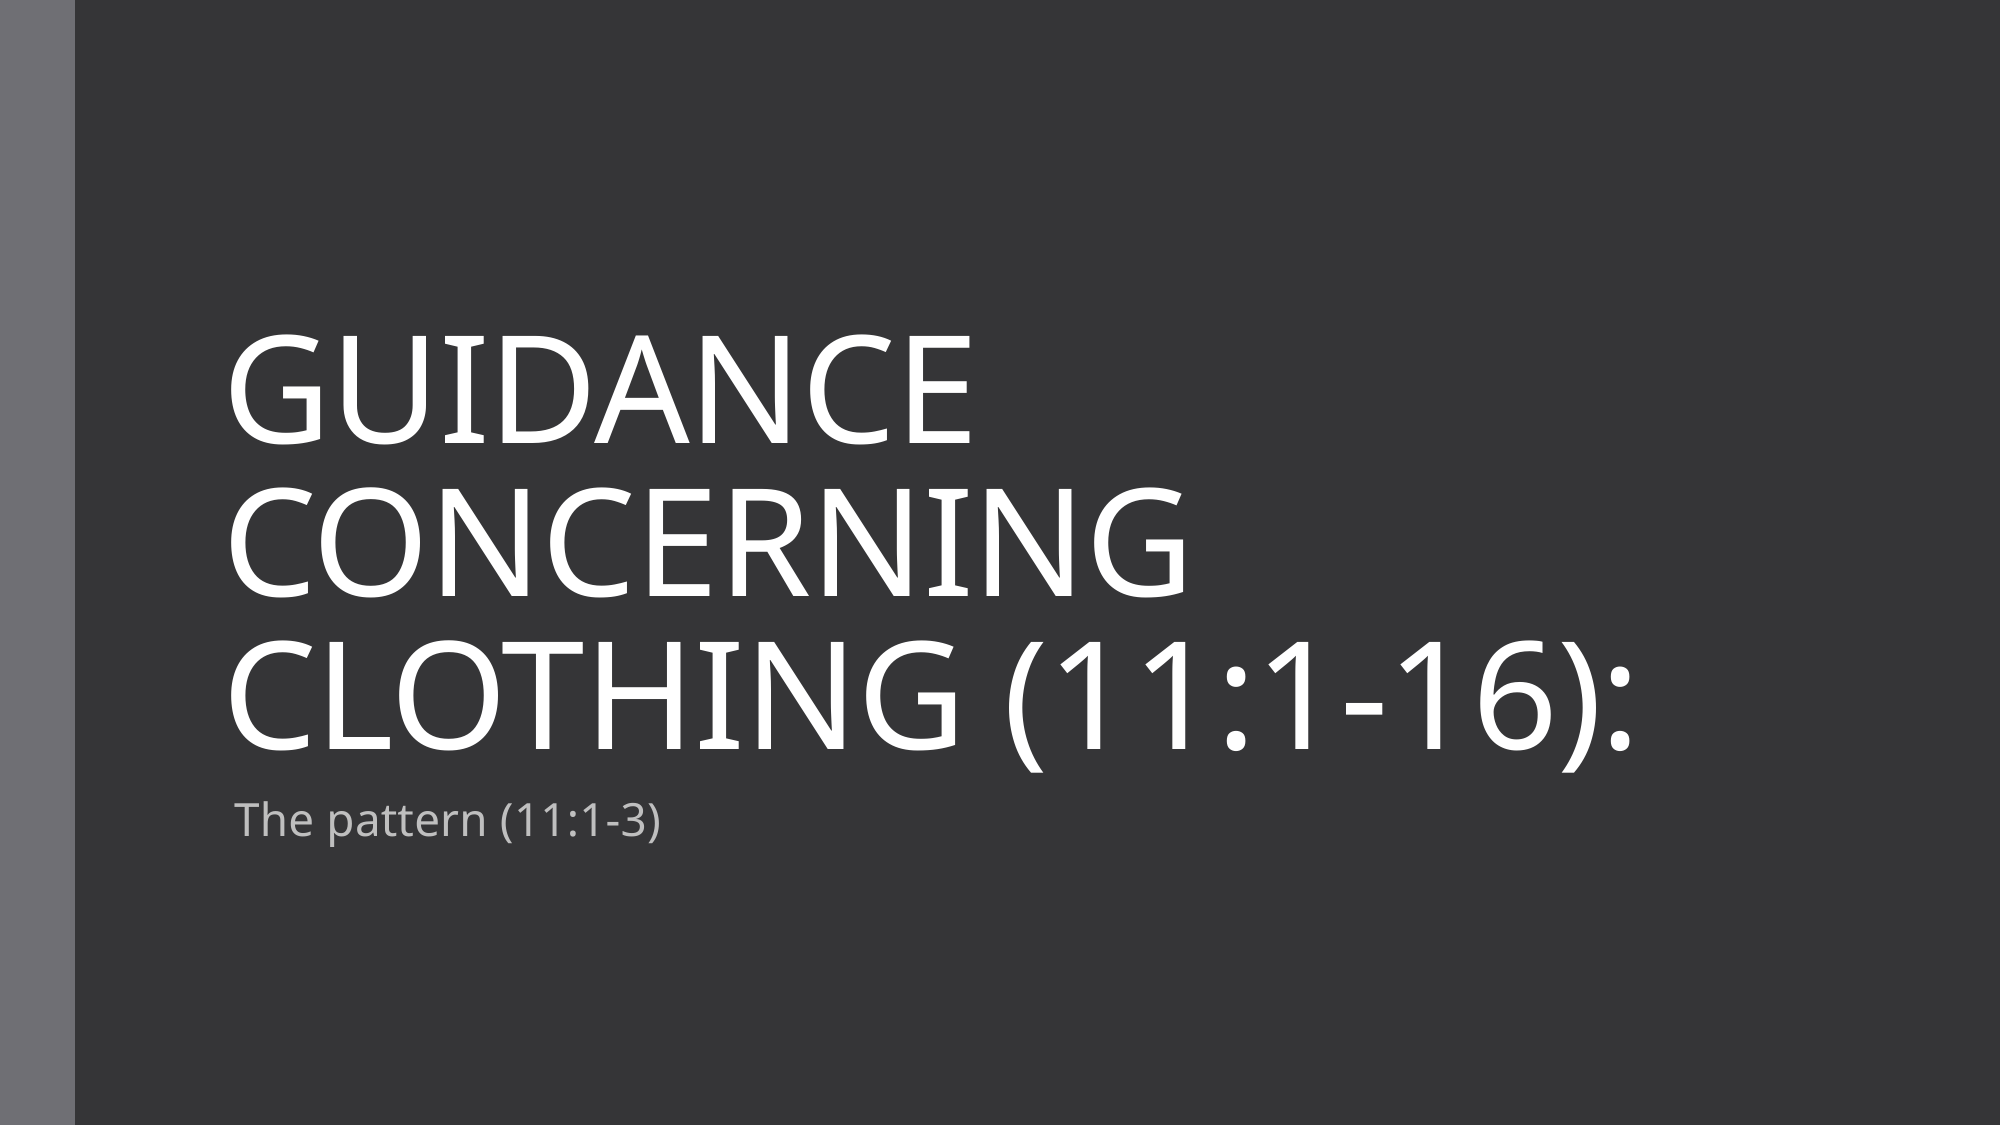

# GUIDANCE CONCERNING CLOTHING (11:1-16):
 The pattern (11:1-3)